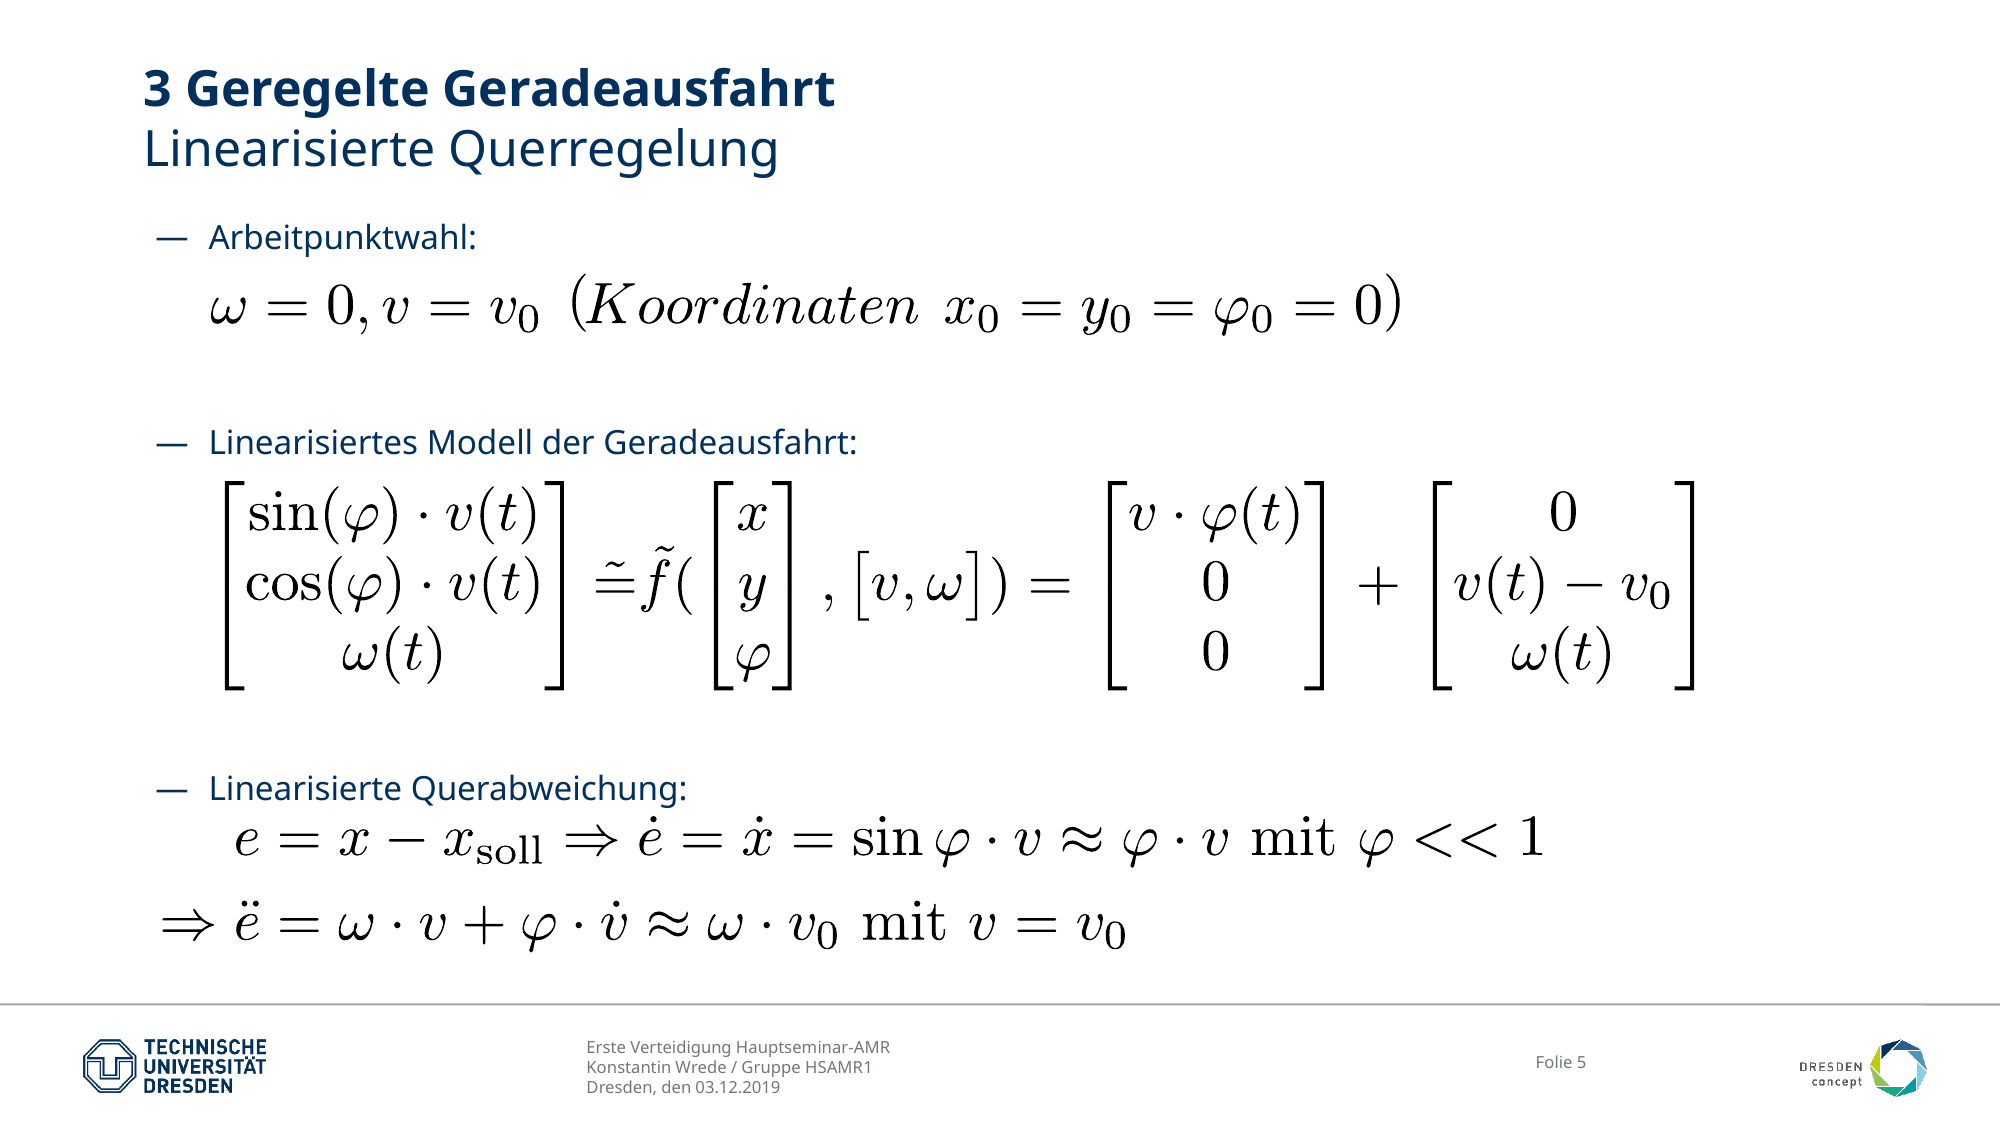

# 3 Geregelte Geradeausfahrt Linearisierte Querregelung
Arbeitpunktwahl:
Linearisiertes Modell der Geradeausfahrt:
Linearisierte Querabweichung: